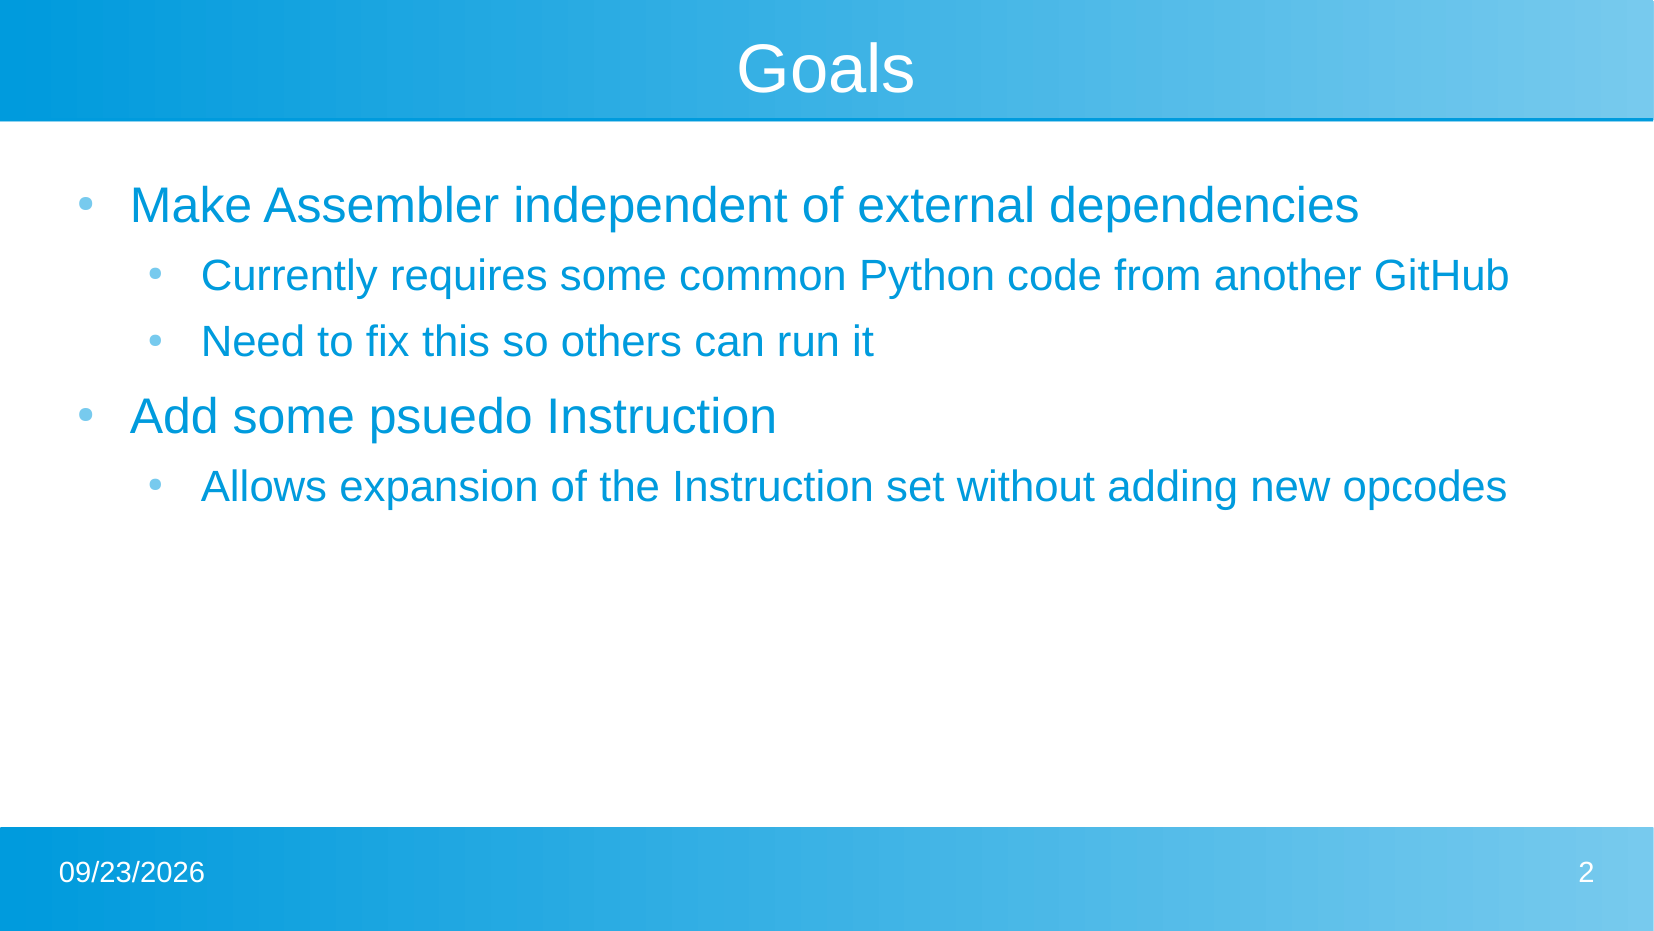

# Goals
Make Assembler independent of external dependencies
Currently requires some common Python code from another GitHub
Need to fix this so others can run it
Add some psuedo Instruction
Allows expansion of the Instruction set without adding new opcodes
2